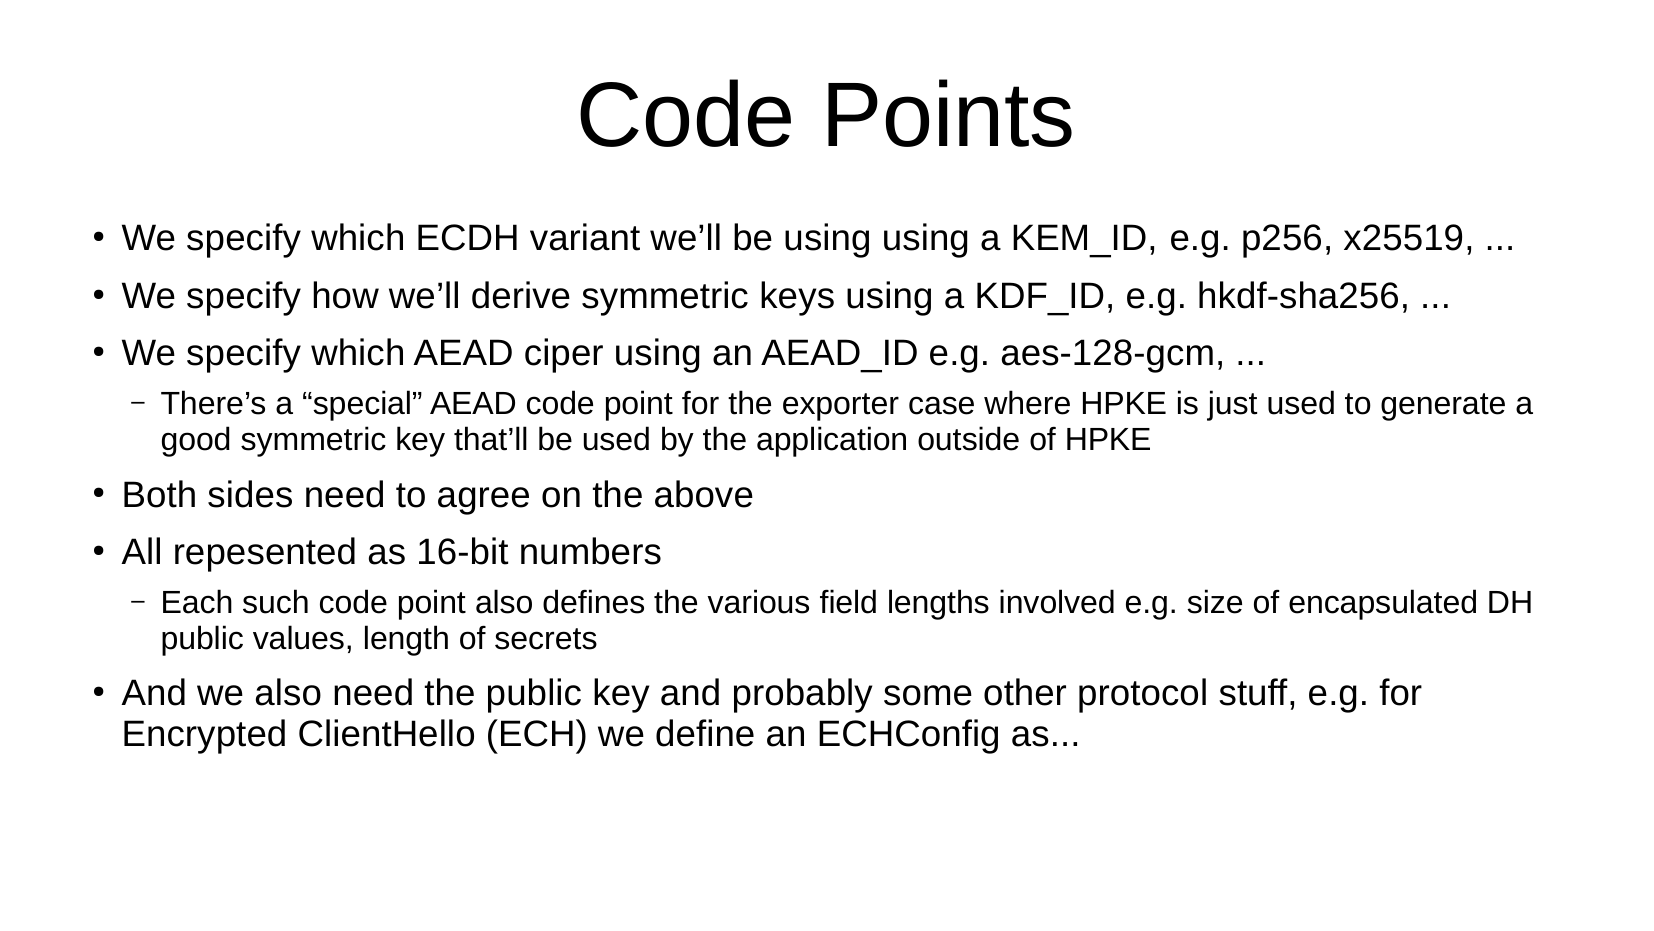

# Code Points
We specify which ECDH variant we’ll be using using a KEM_ID, e.g. p256, x25519, ...
We specify how we’ll derive symmetric keys using a KDF_ID, e.g. hkdf-sha256, ...
We specify which AEAD ciper using an AEAD_ID e.g. aes-128-gcm, ...
There’s a “special” AEAD code point for the exporter case where HPKE is just used to generate a good symmetric key that’ll be used by the application outside of HPKE
Both sides need to agree on the above
All repesented as 16-bit numbers
Each such code point also defines the various field lengths involved e.g. size of encapsulated DH public values, length of secrets
And we also need the public key and probably some other protocol stuff, e.g. for Encrypted ClientHello (ECH) we define an ECHConfig as...